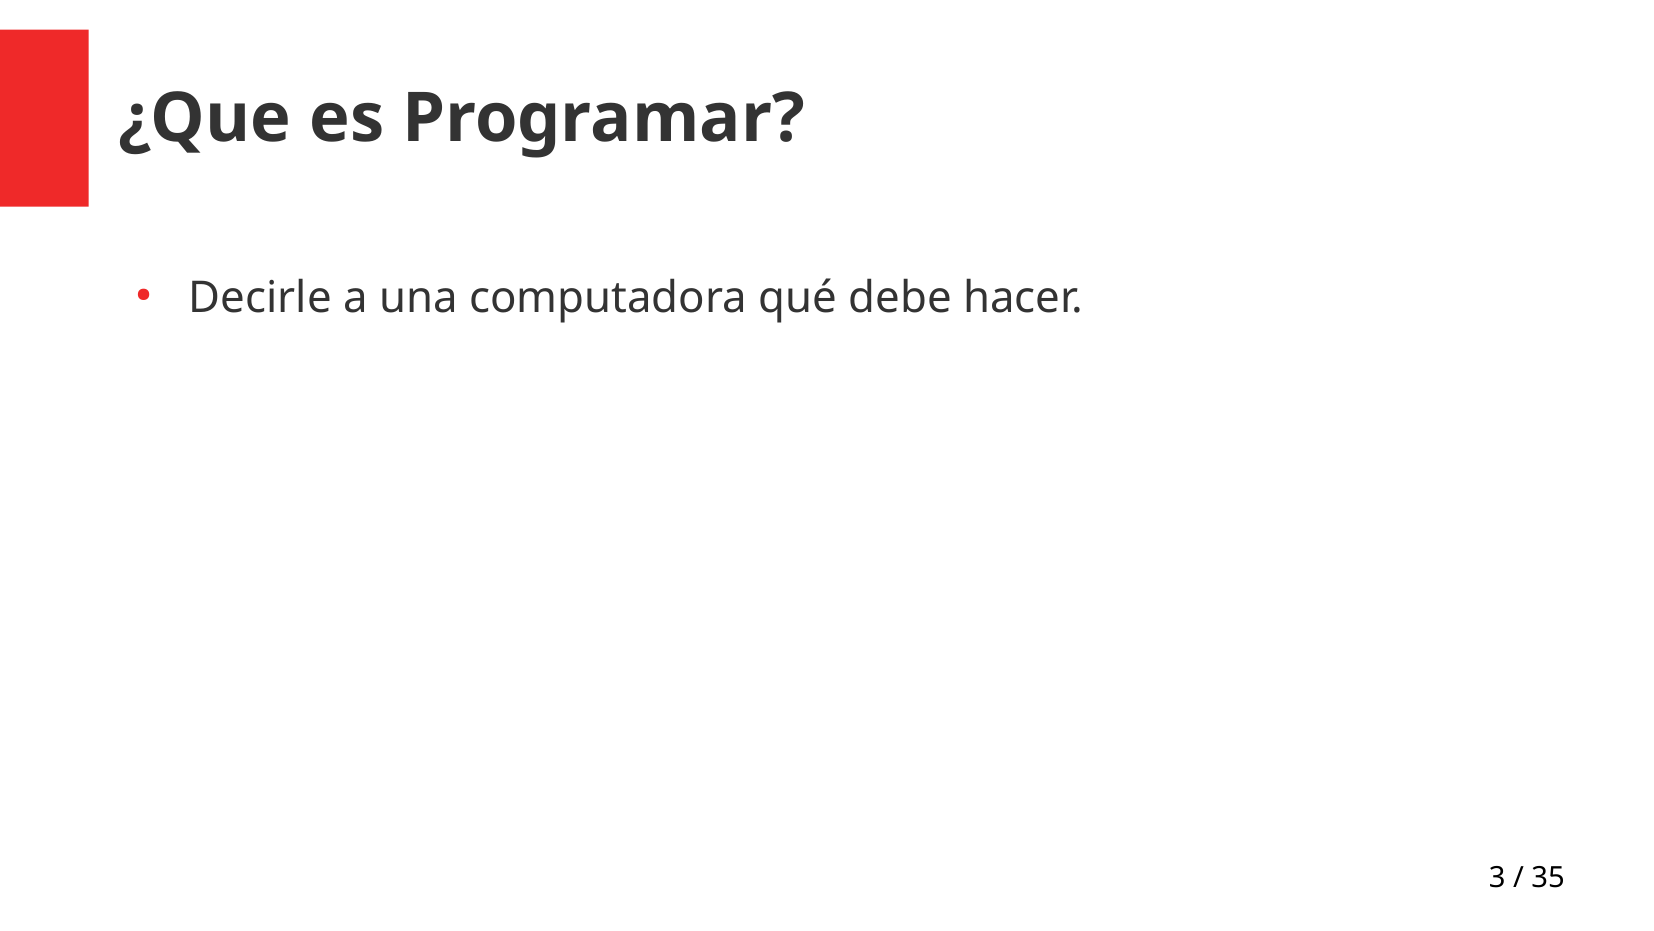

# ¿Que es Programar?
Decirle a una computadora qué debe hacer.
3